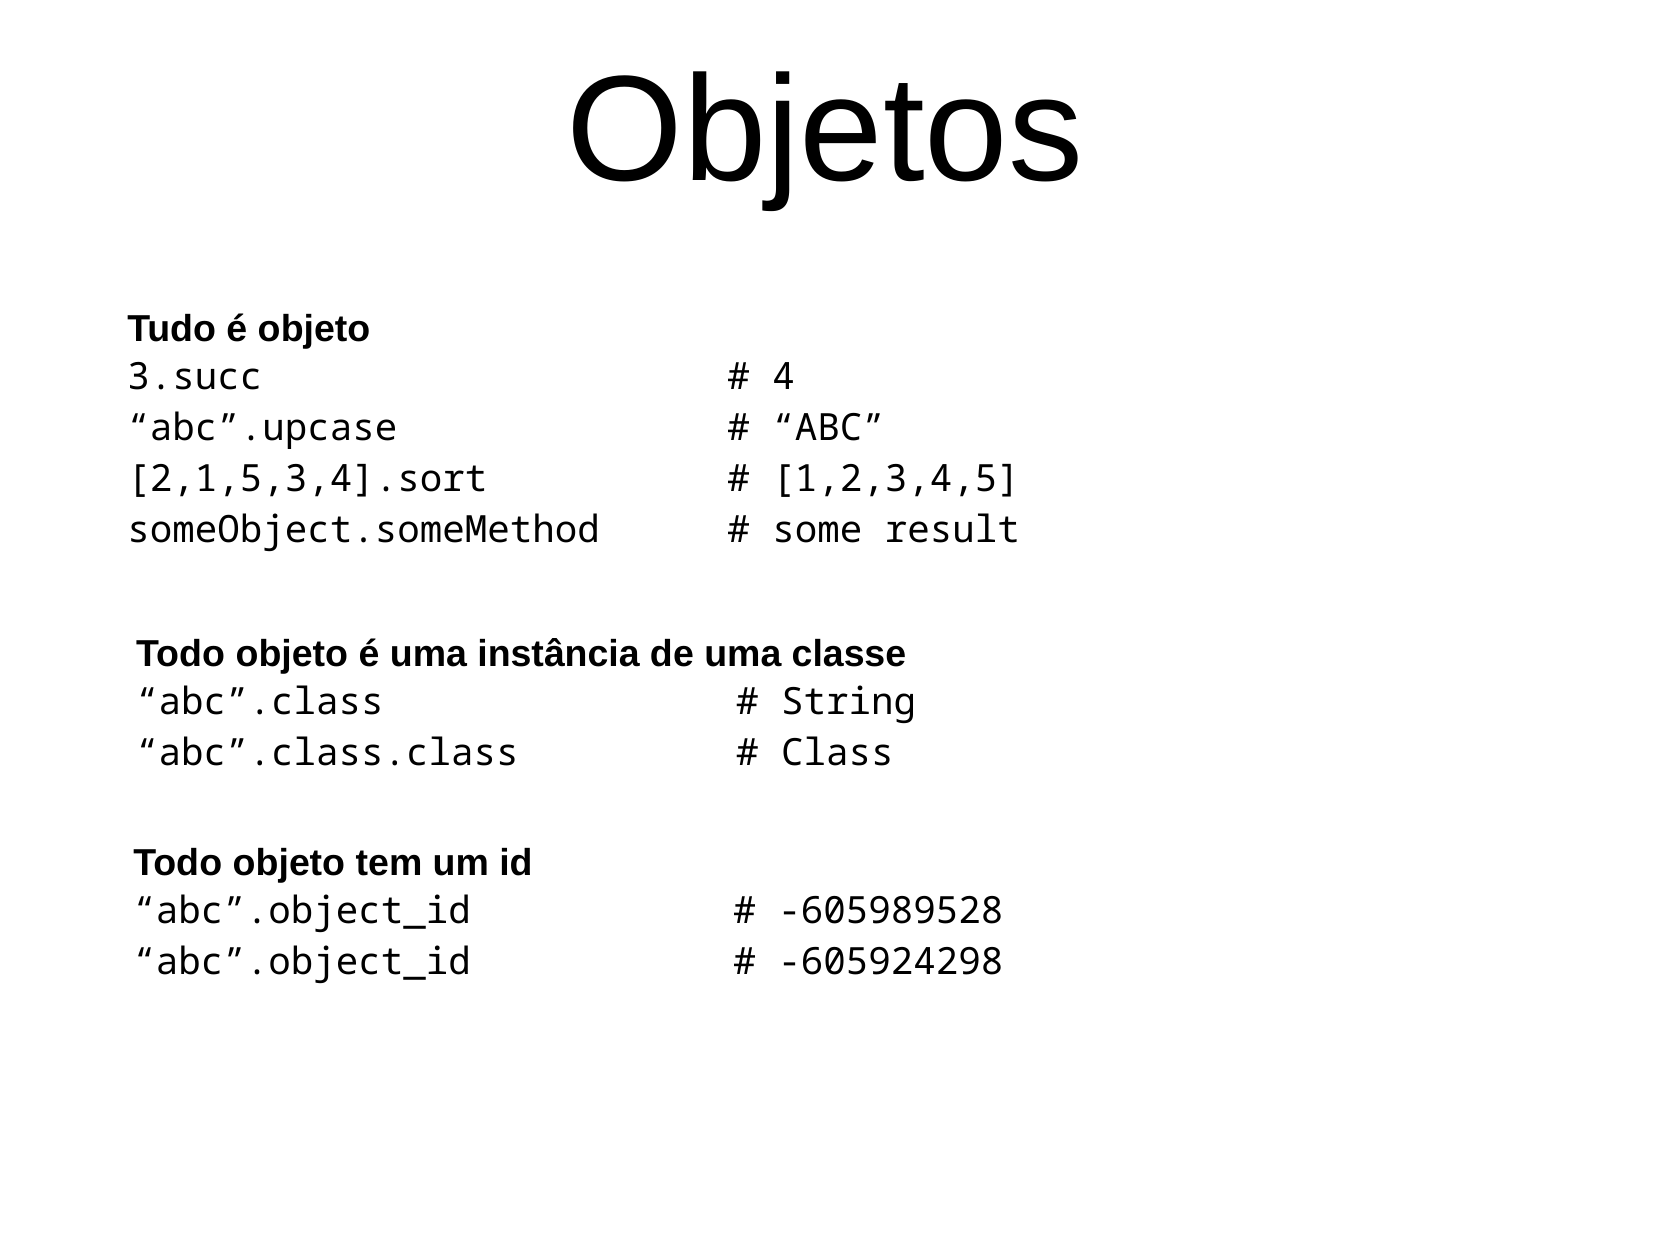

Objetos
Tudo é objeto
3.succ							# 4
“abc”.upcase					# “ABC”
[2,1,5,3,4].sort				# [1,2,3,4,5]
someObject.someMethod		# some result
Todo objeto é uma instância de uma classe
“abc”.class					# String
“abc”.class.class			# Class
Todo objeto tem um id
“abc”.object_id				# -605989528
“abc”.object_id				# -605924298